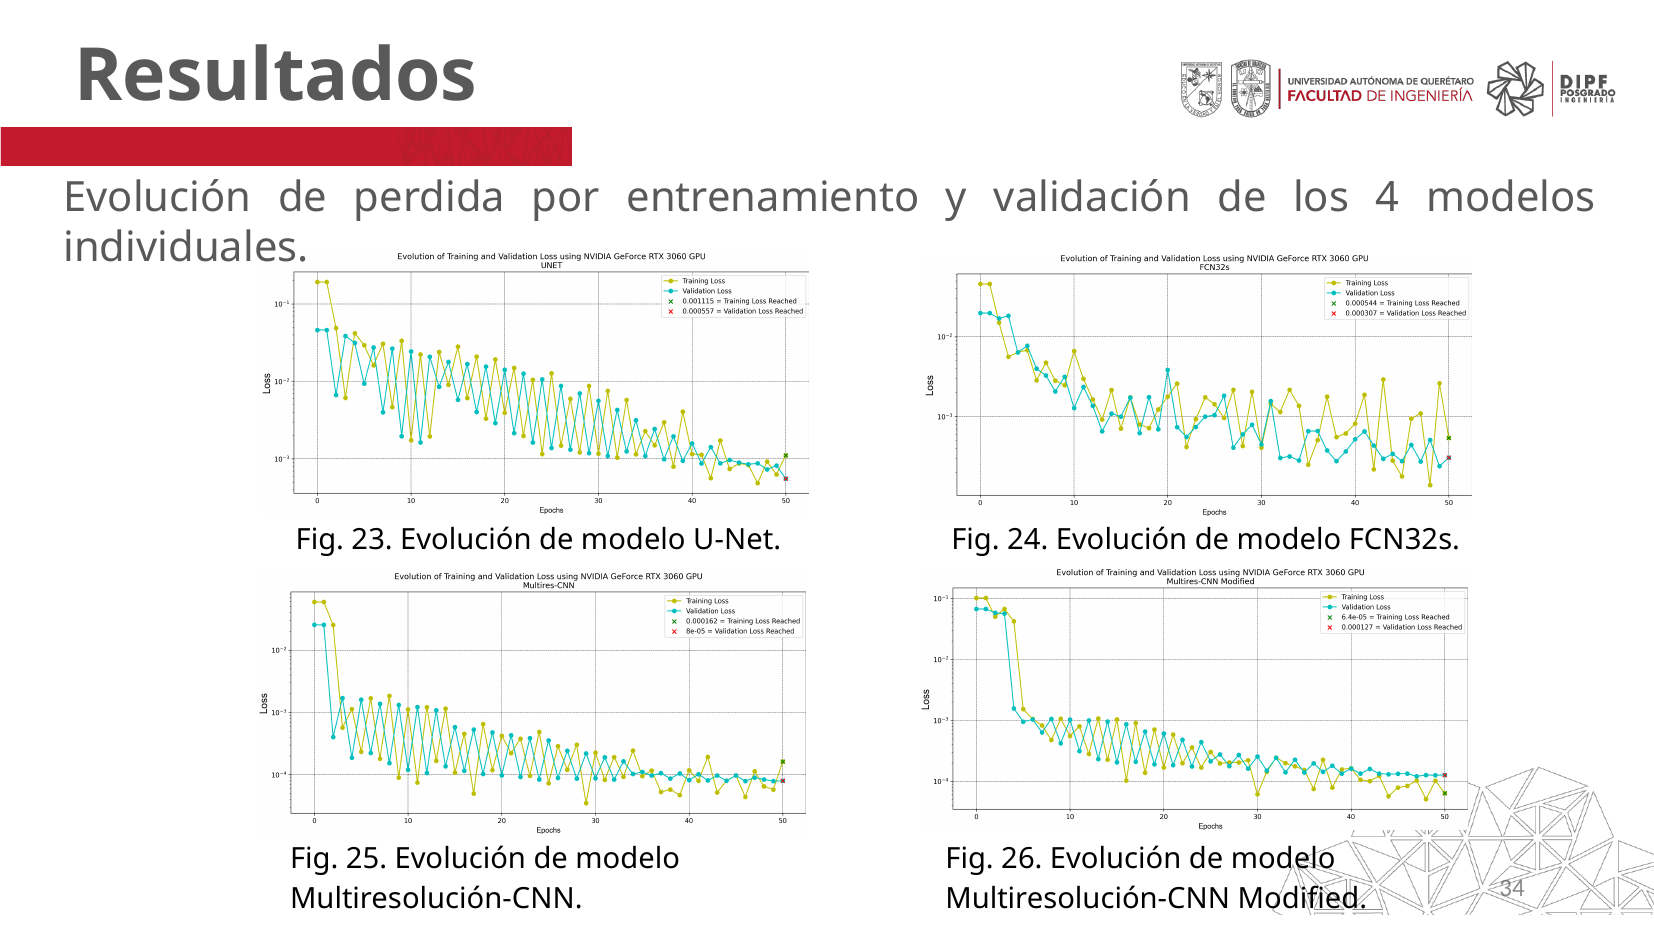

Resultados
Evolución de perdida por entrenamiento y validación de los 4 modelos individuales.
Fig. 23. Evolución de modelo U-Net.
Fig. 24. Evolución de modelo FCN32s.
Fig. 25. Evolución de modelo Multiresolución-CNN.
Fig. 26. Evolución de modelo Multiresolución-CNN Modified.
34